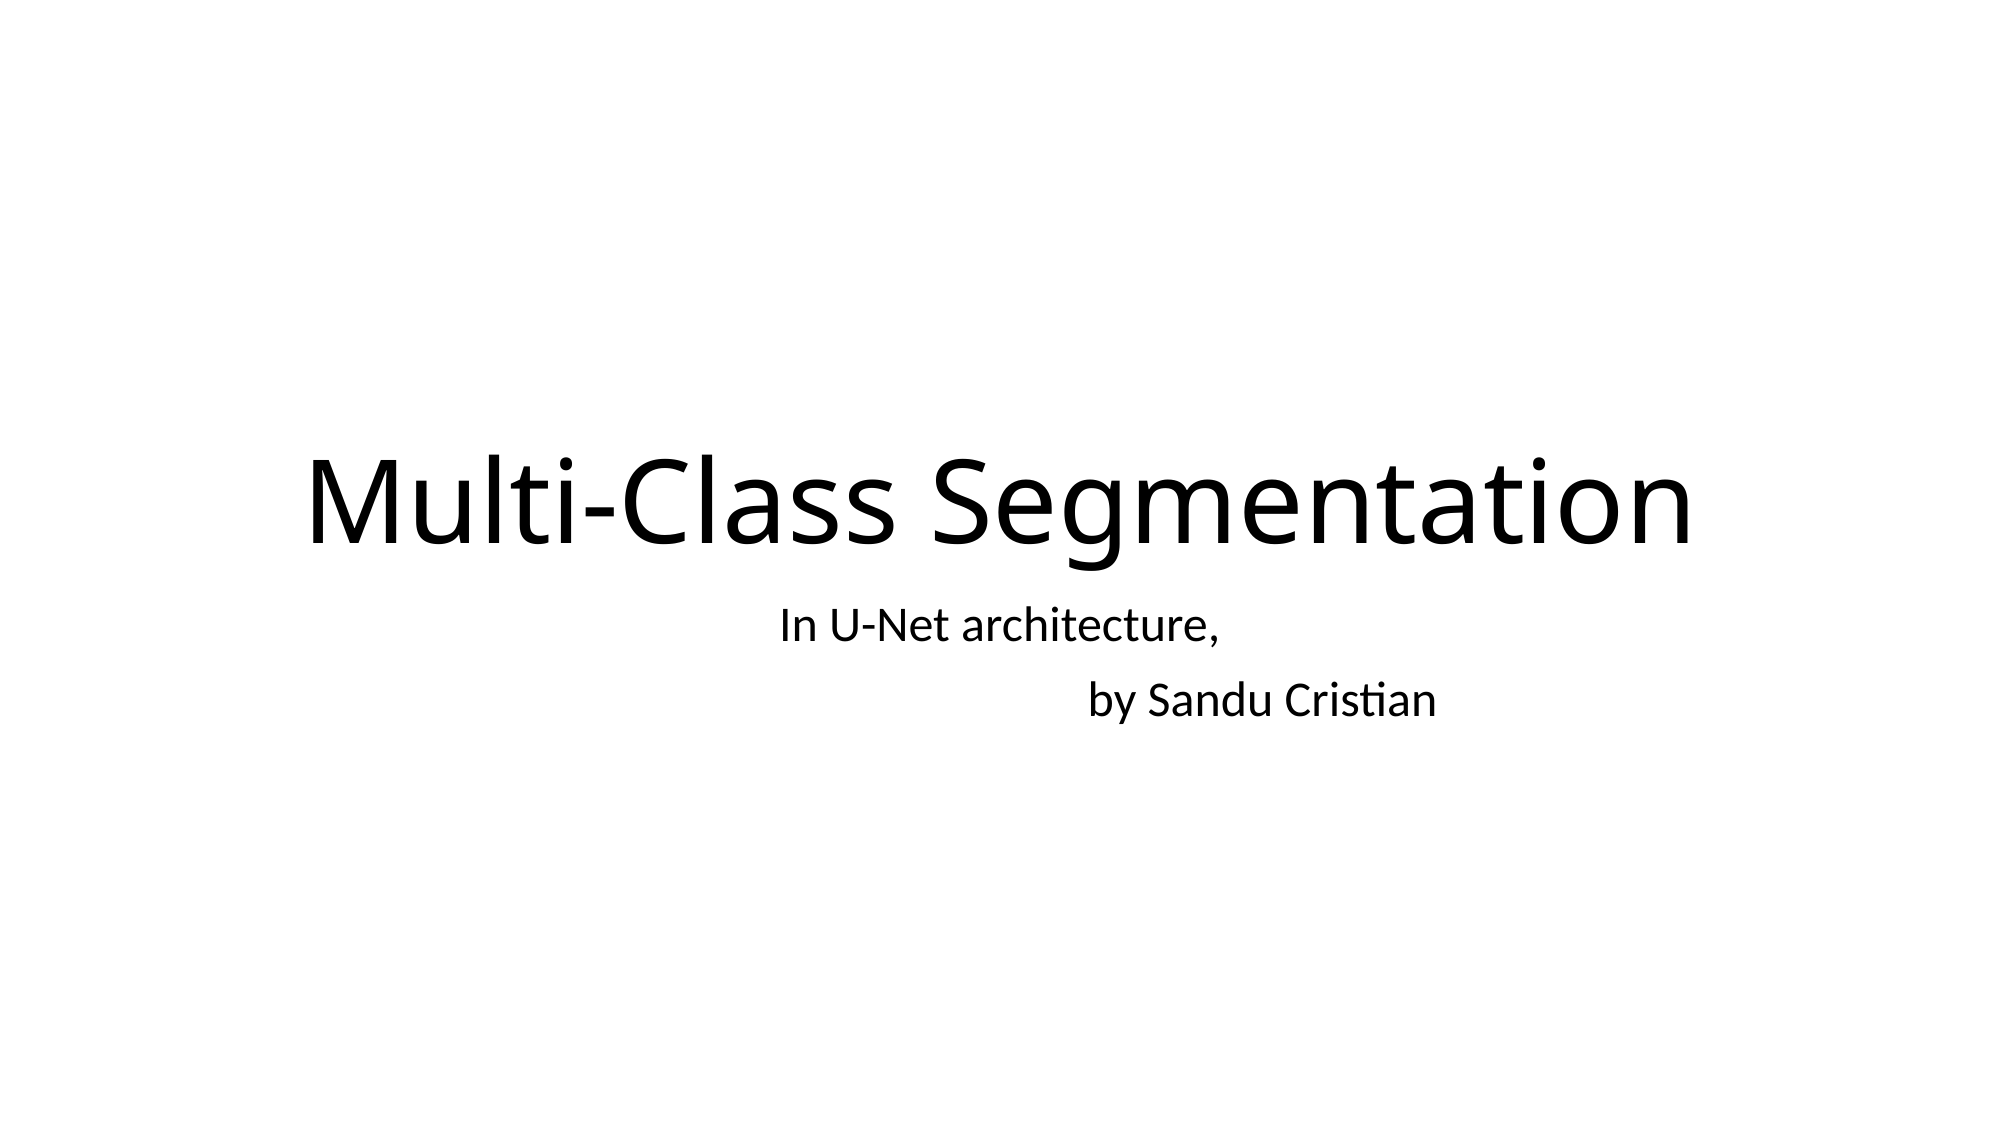

# Multi-Class Segmentation
In U-Net architecture,
							by Sandu Cristian